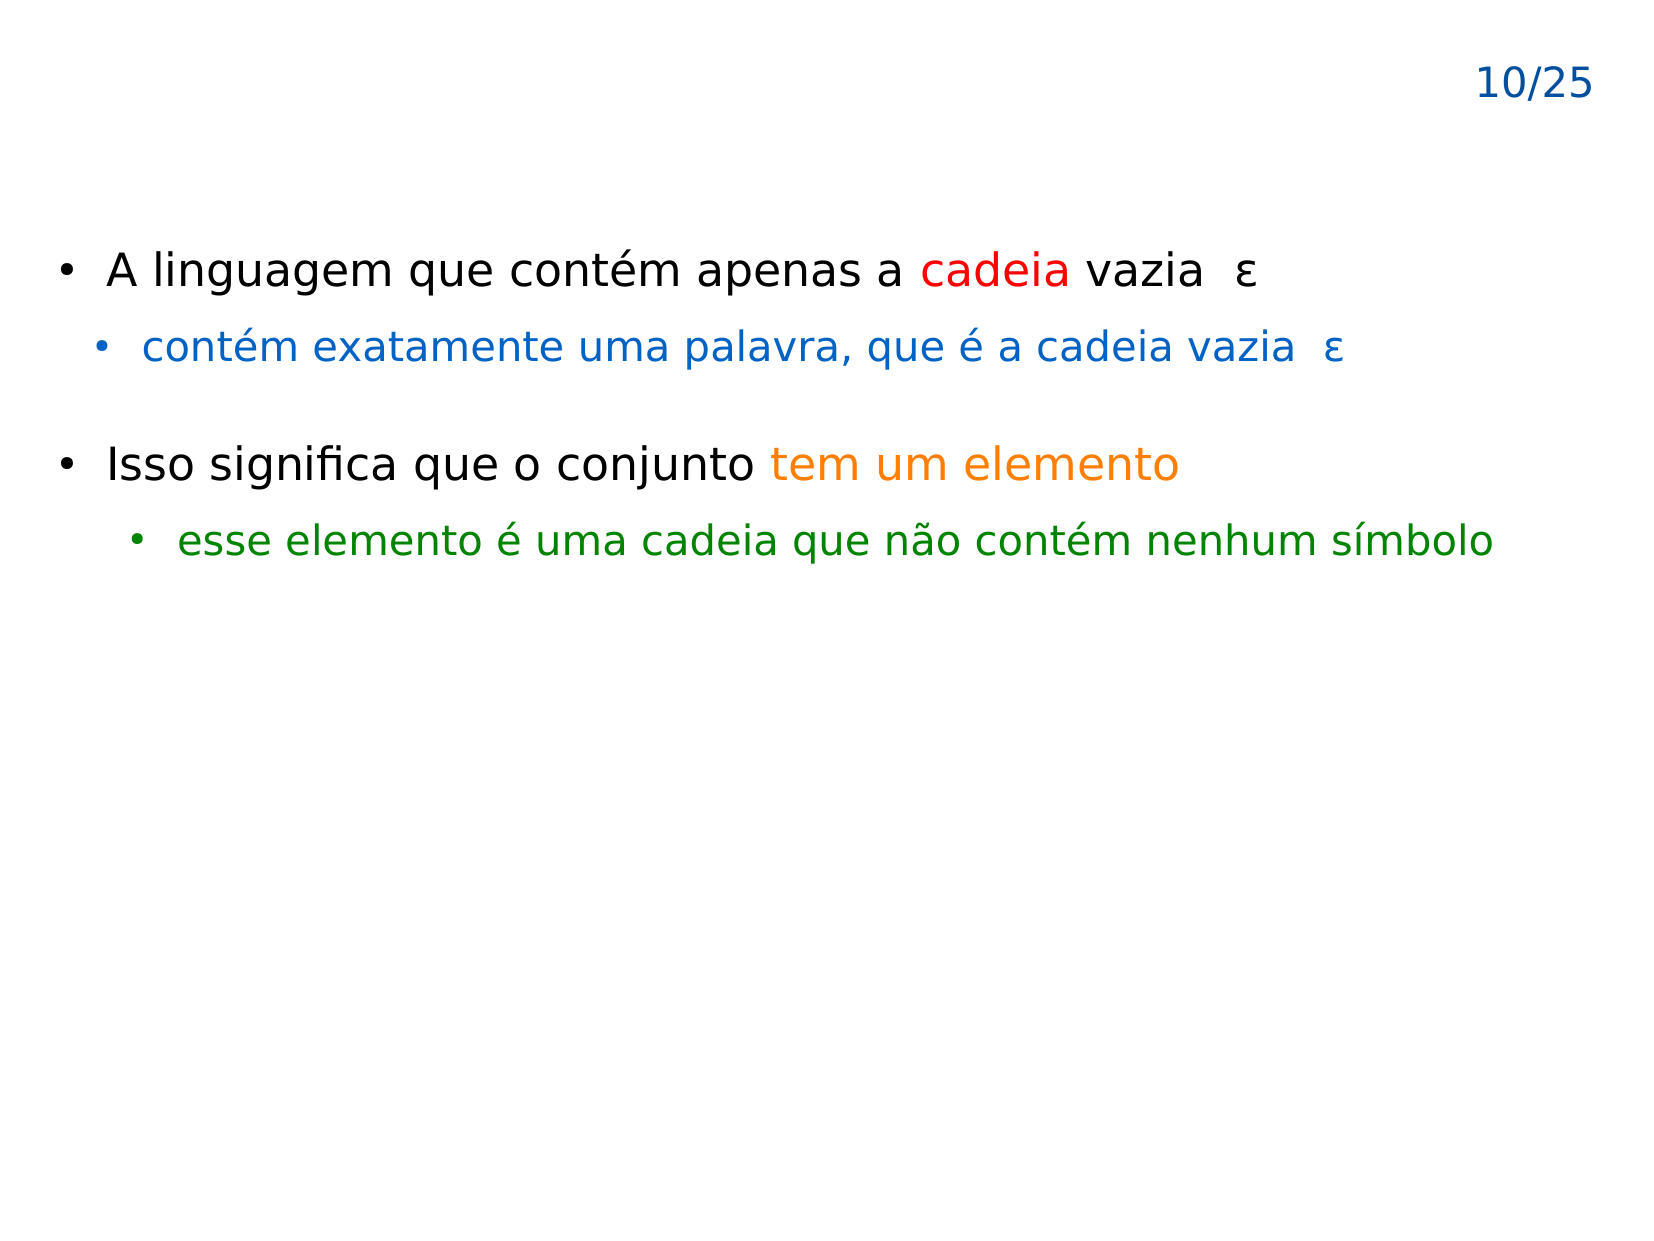

#
10
A linguagem que contém apenas a cadeia vazia ε
contém exatamente uma palavra, que é a cadeia vazia ε
Isso significa que o conjunto tem um elemento
esse elemento é uma cadeia que não contém nenhum símbolo